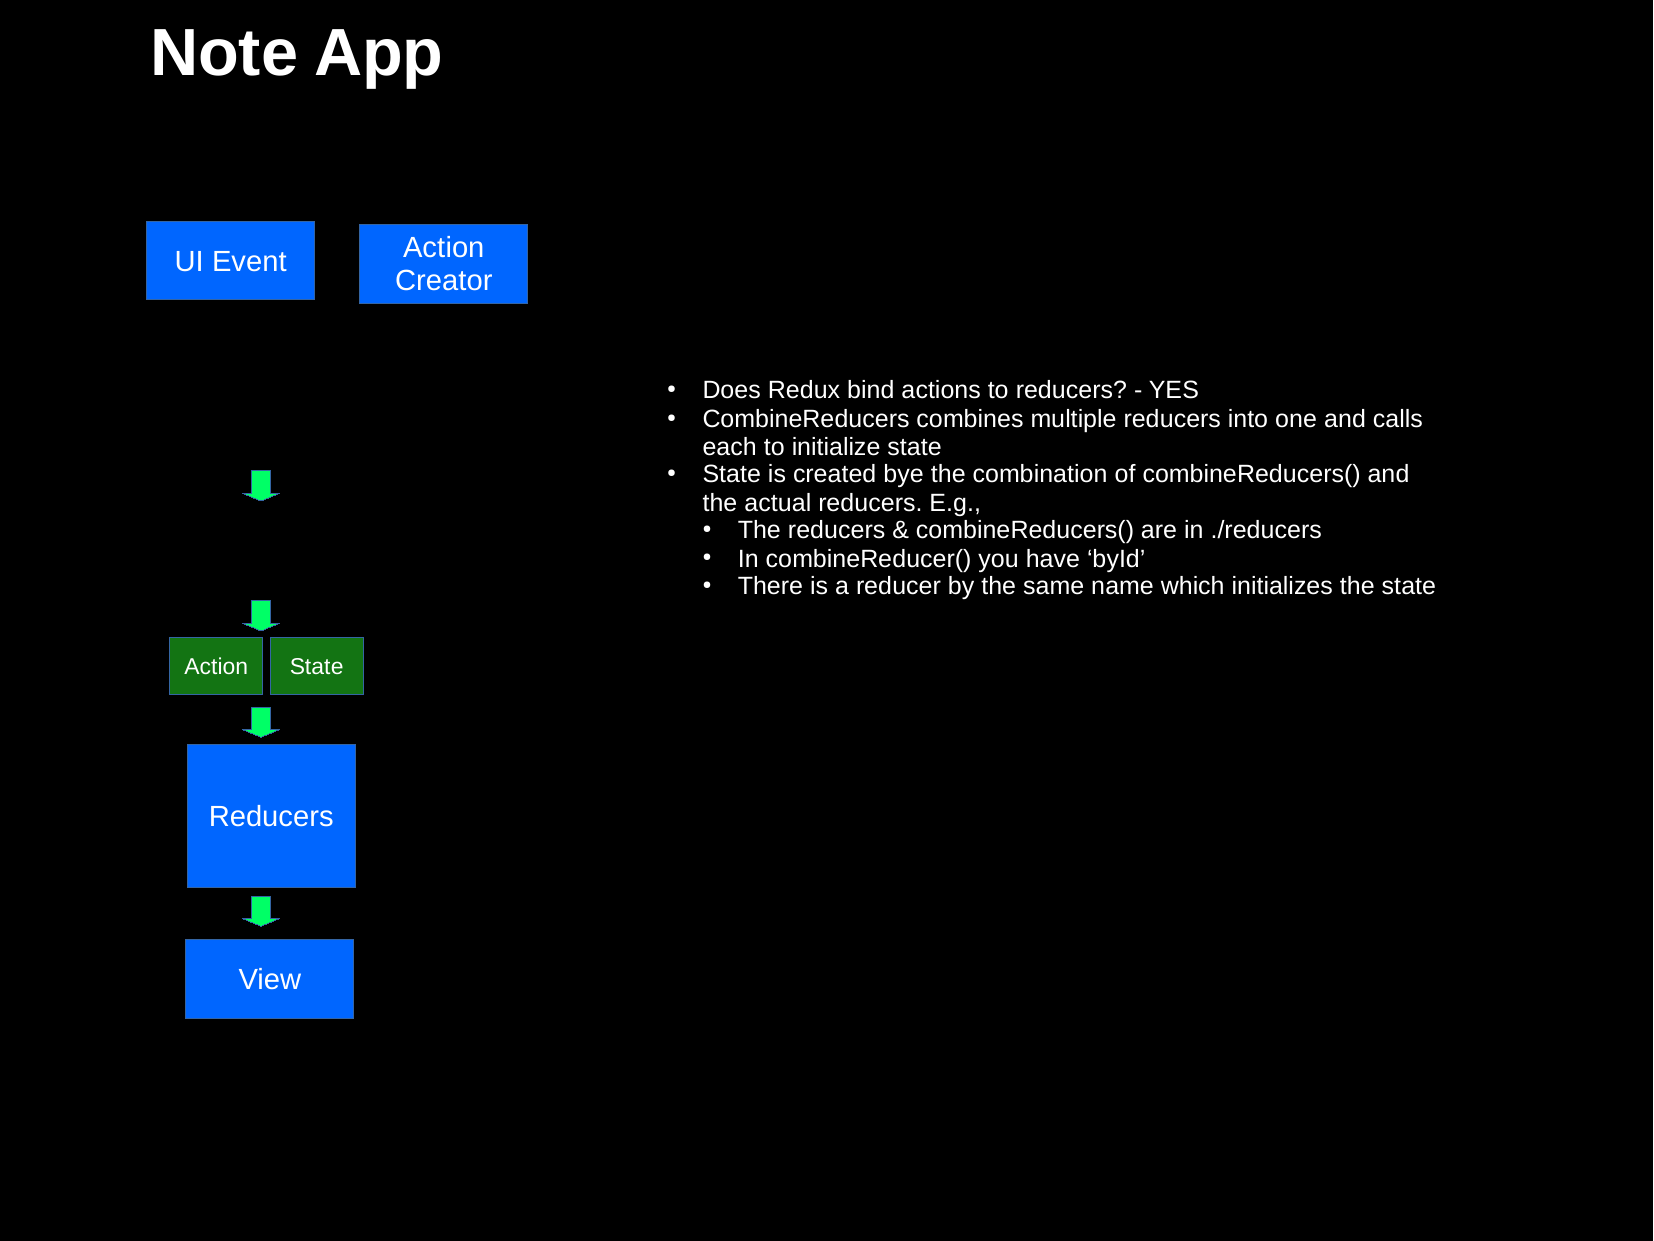

Note App
UI Event
Action Creator
Does Redux bind actions to reducers? - YES
CombineReducers combines multiple reducers into one and calls each to initialize state
State is created bye the combination of combineReducers() and the actual reducers. E.g.,
The reducers & combineReducers() are in ./reducers
In combineReducer() you have ‘byId’
There is a reducer by the same name which initializes the state
Action
State
Reducers
View